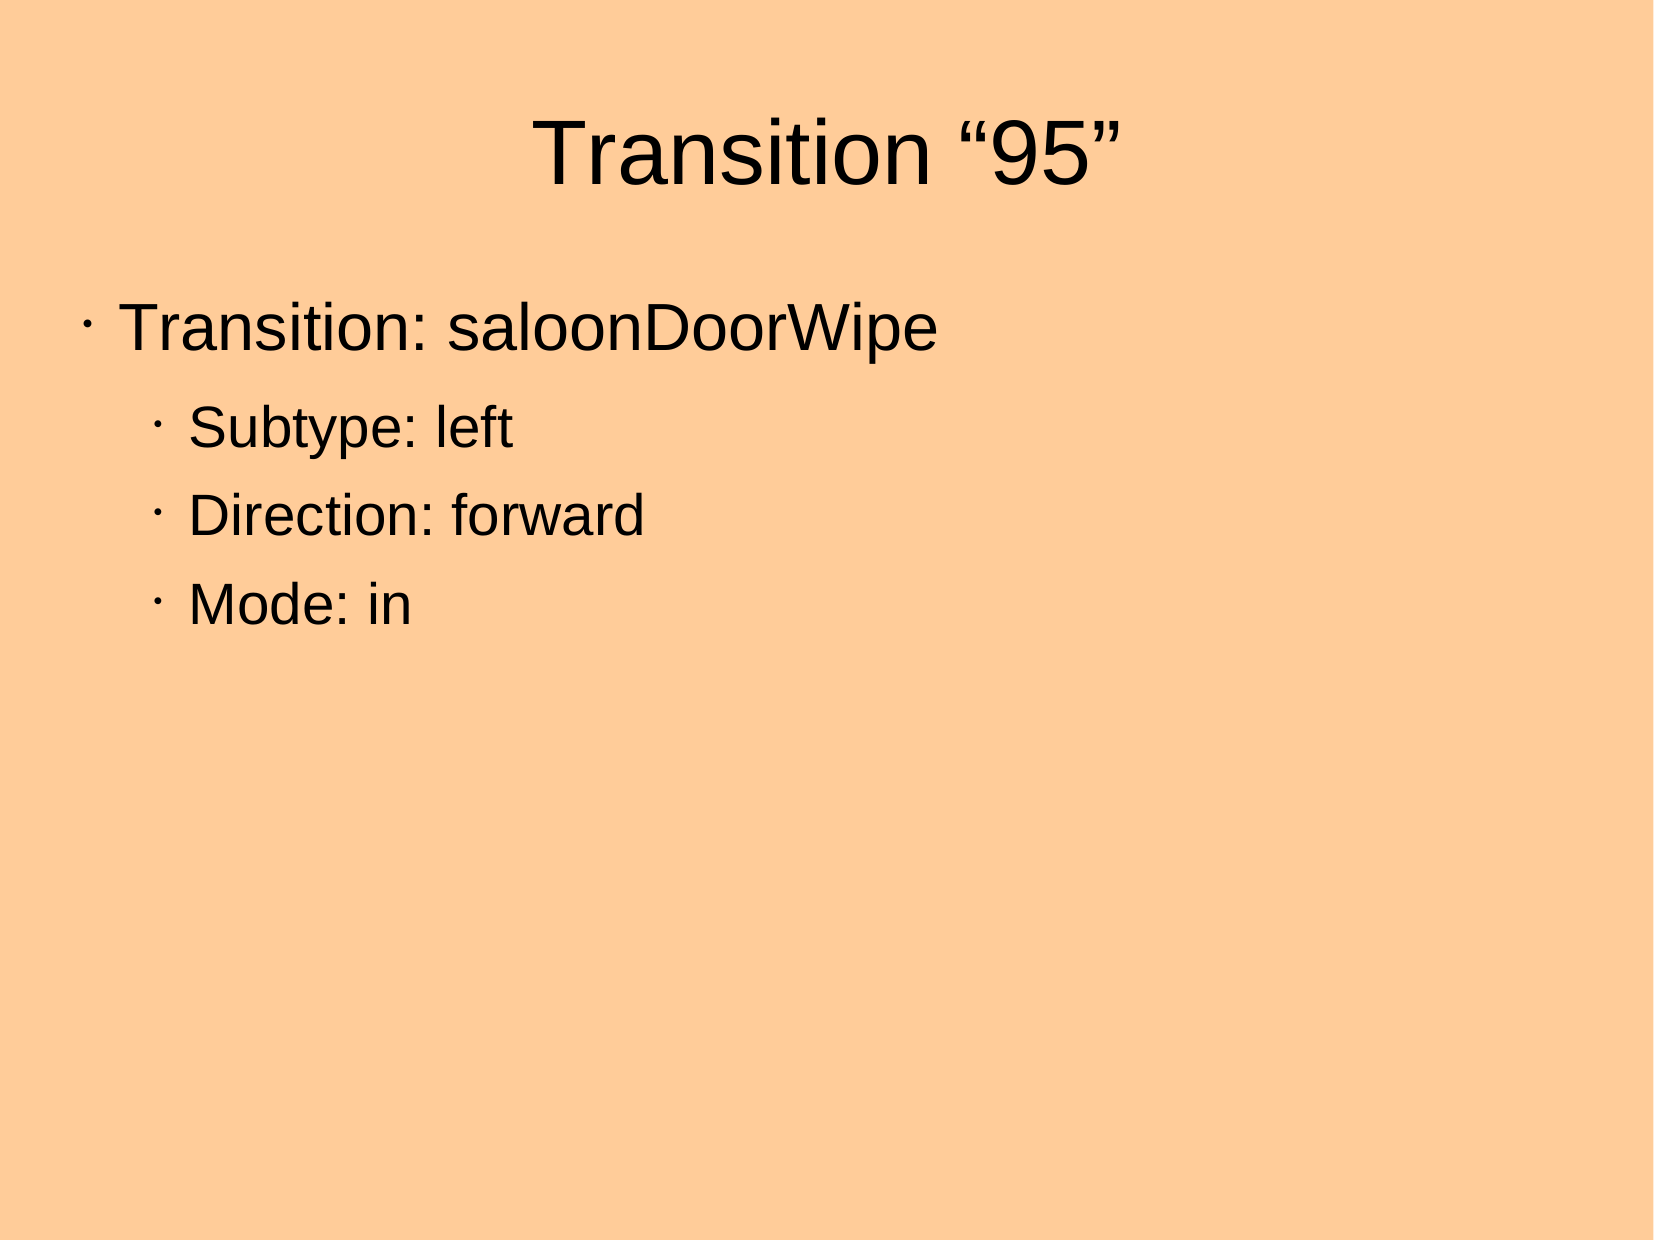

# Transition “95”
Transition: saloonDoorWipe
Subtype: left
Direction: forward
Mode: in